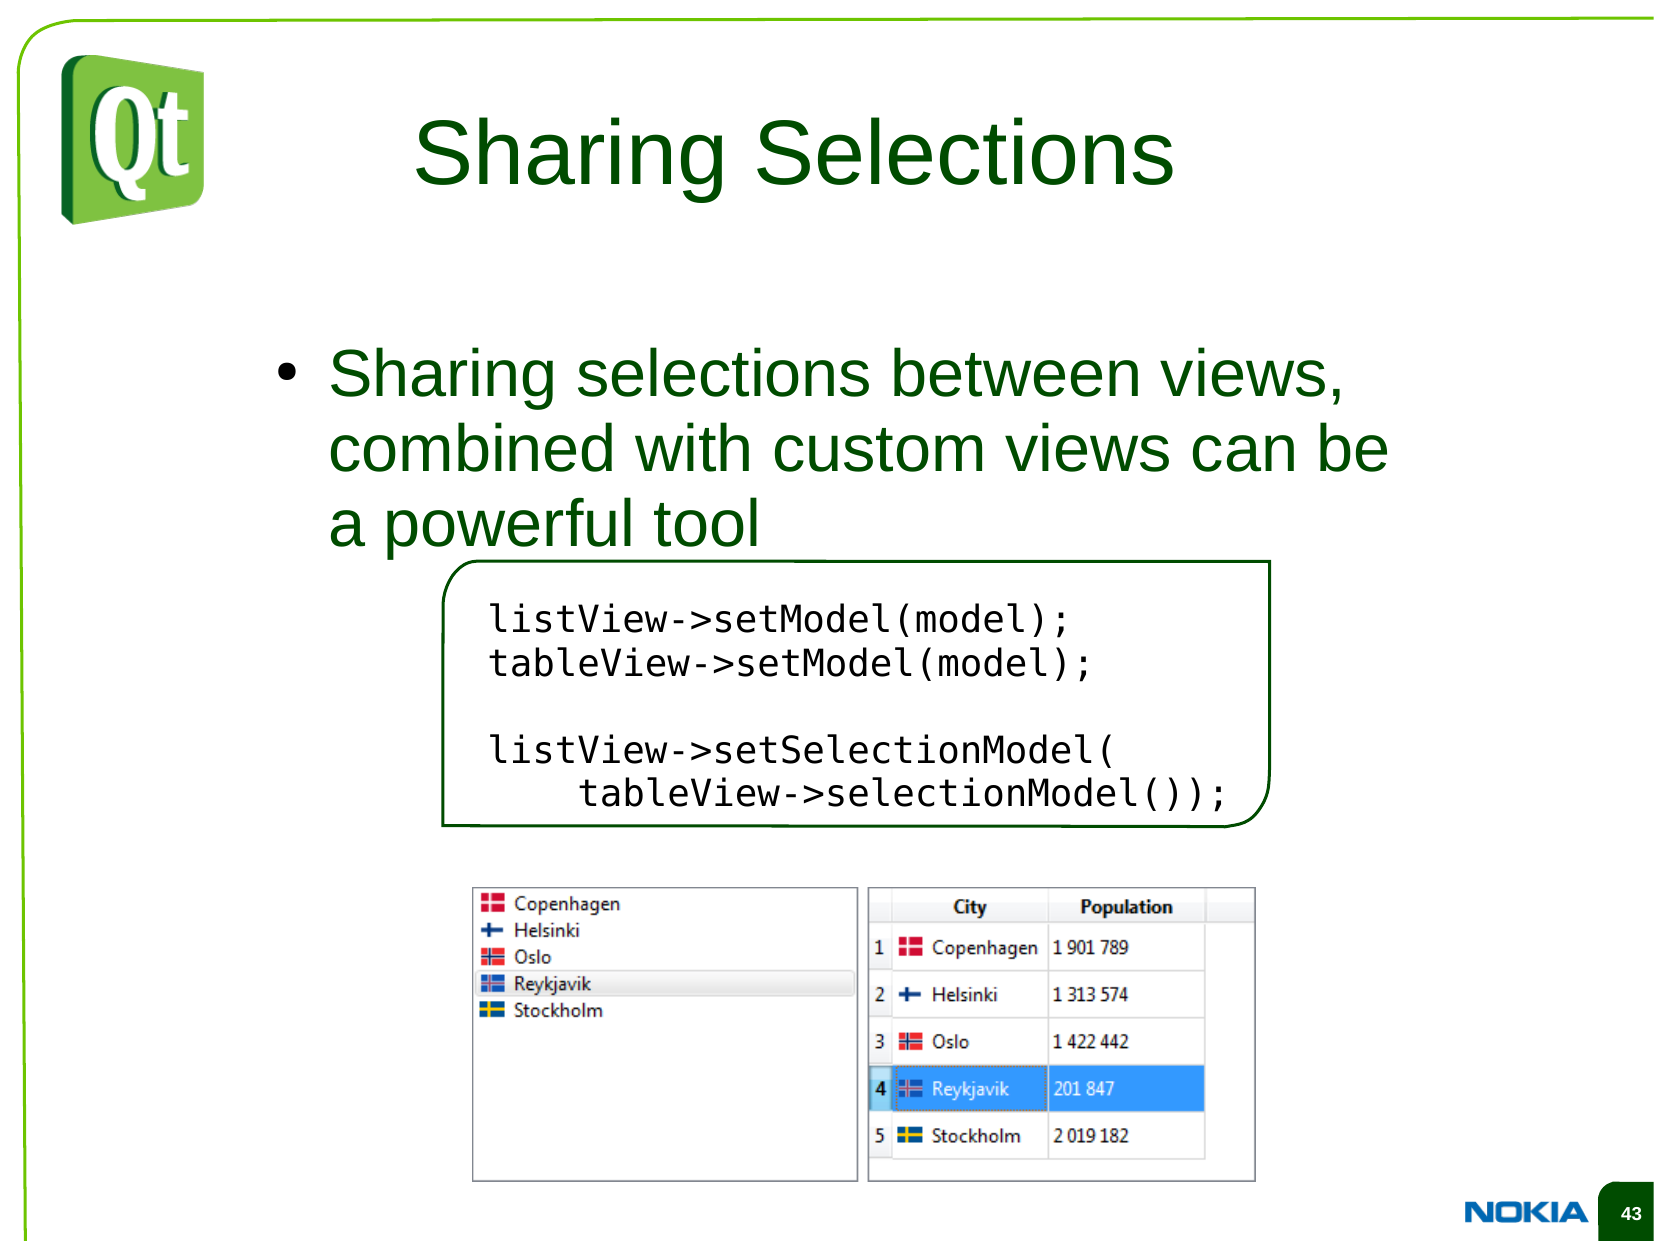

# Sharing Selections
Sharing selections between views, combined with custom views can be a powerful tool
listView->setModel(model);
tableView->setModel(model);
listView->setSelectionModel(
 tableView->selectionModel());